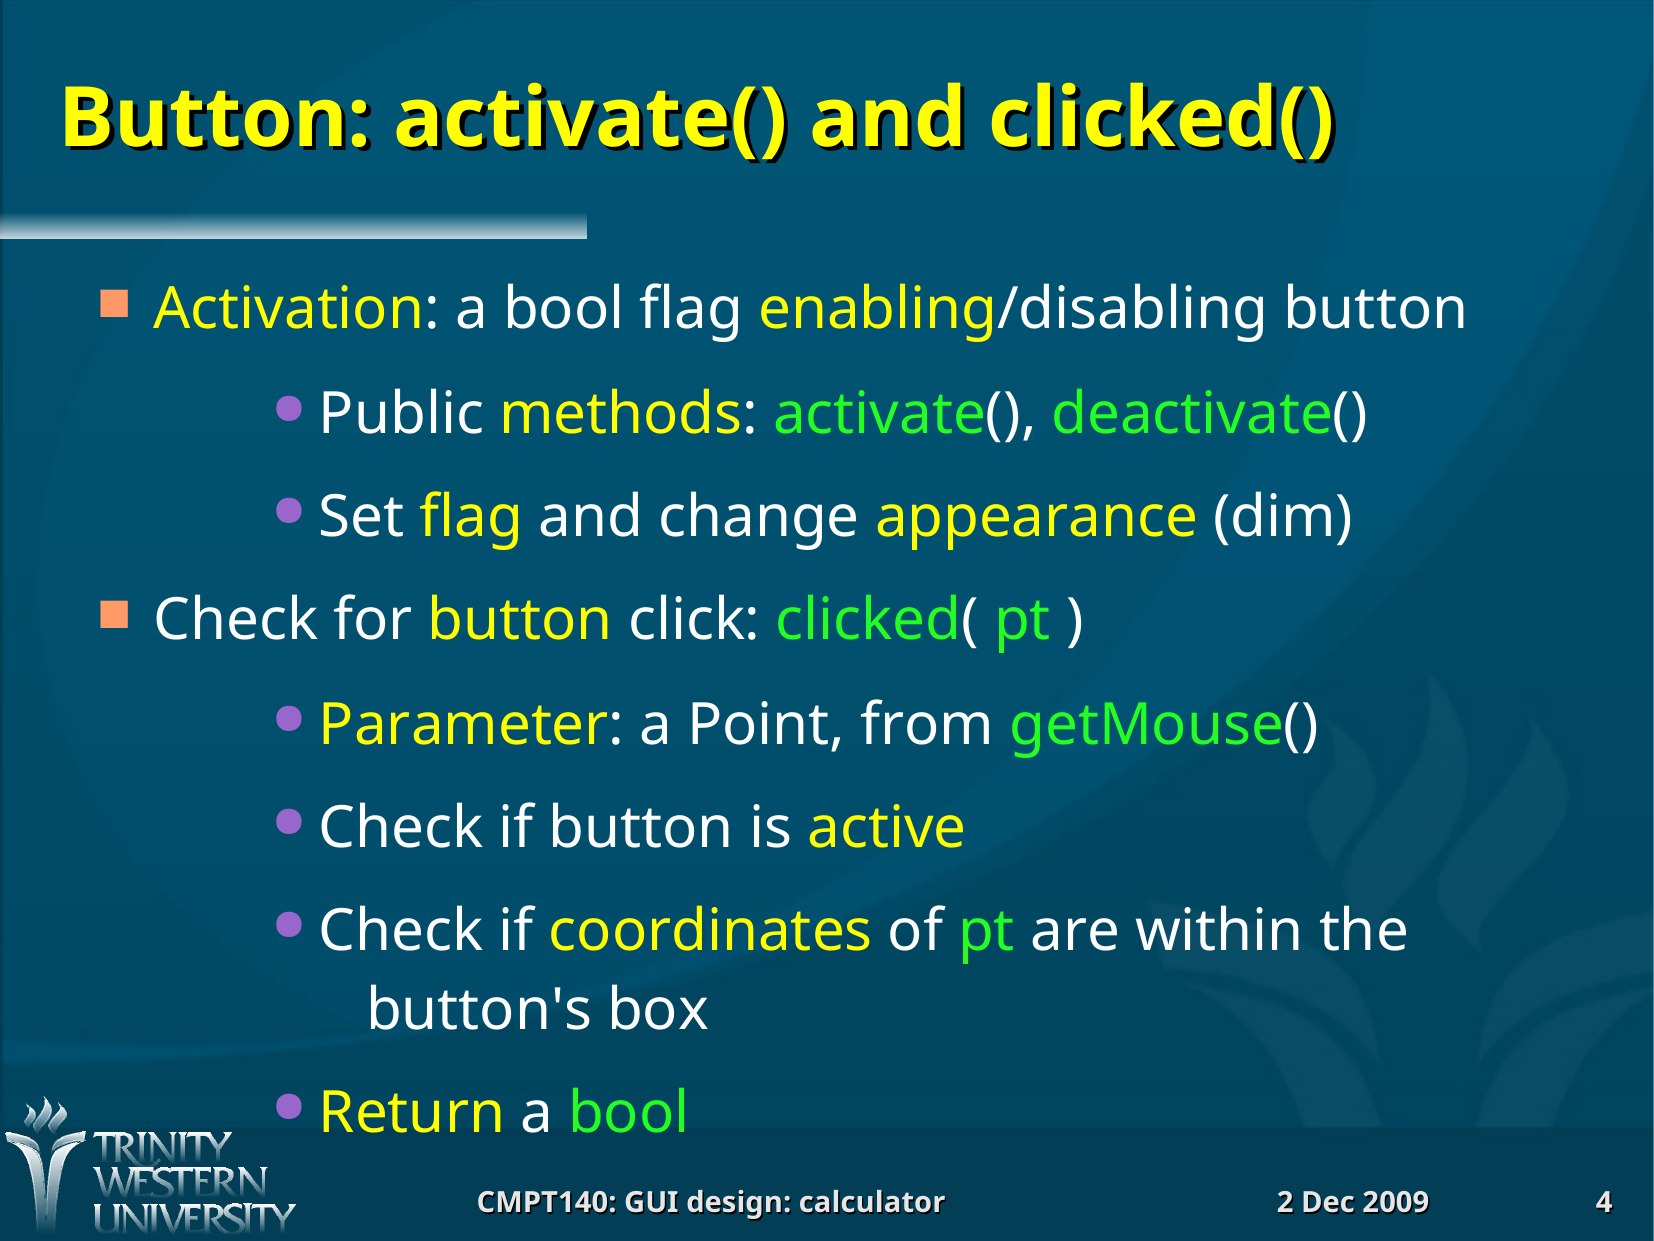

# Button: activate() and clicked()
Activation: a bool flag enabling/disabling button
Public methods: activate(), deactivate()
Set flag and change appearance (dim)
Check for button click: clicked( pt )
Parameter: a Point, from getMouse()
Check if button is active
Check if coordinates of pt are within the button's box
Return a bool
CMPT140: GUI design: calculator
2 Dec 2009
4